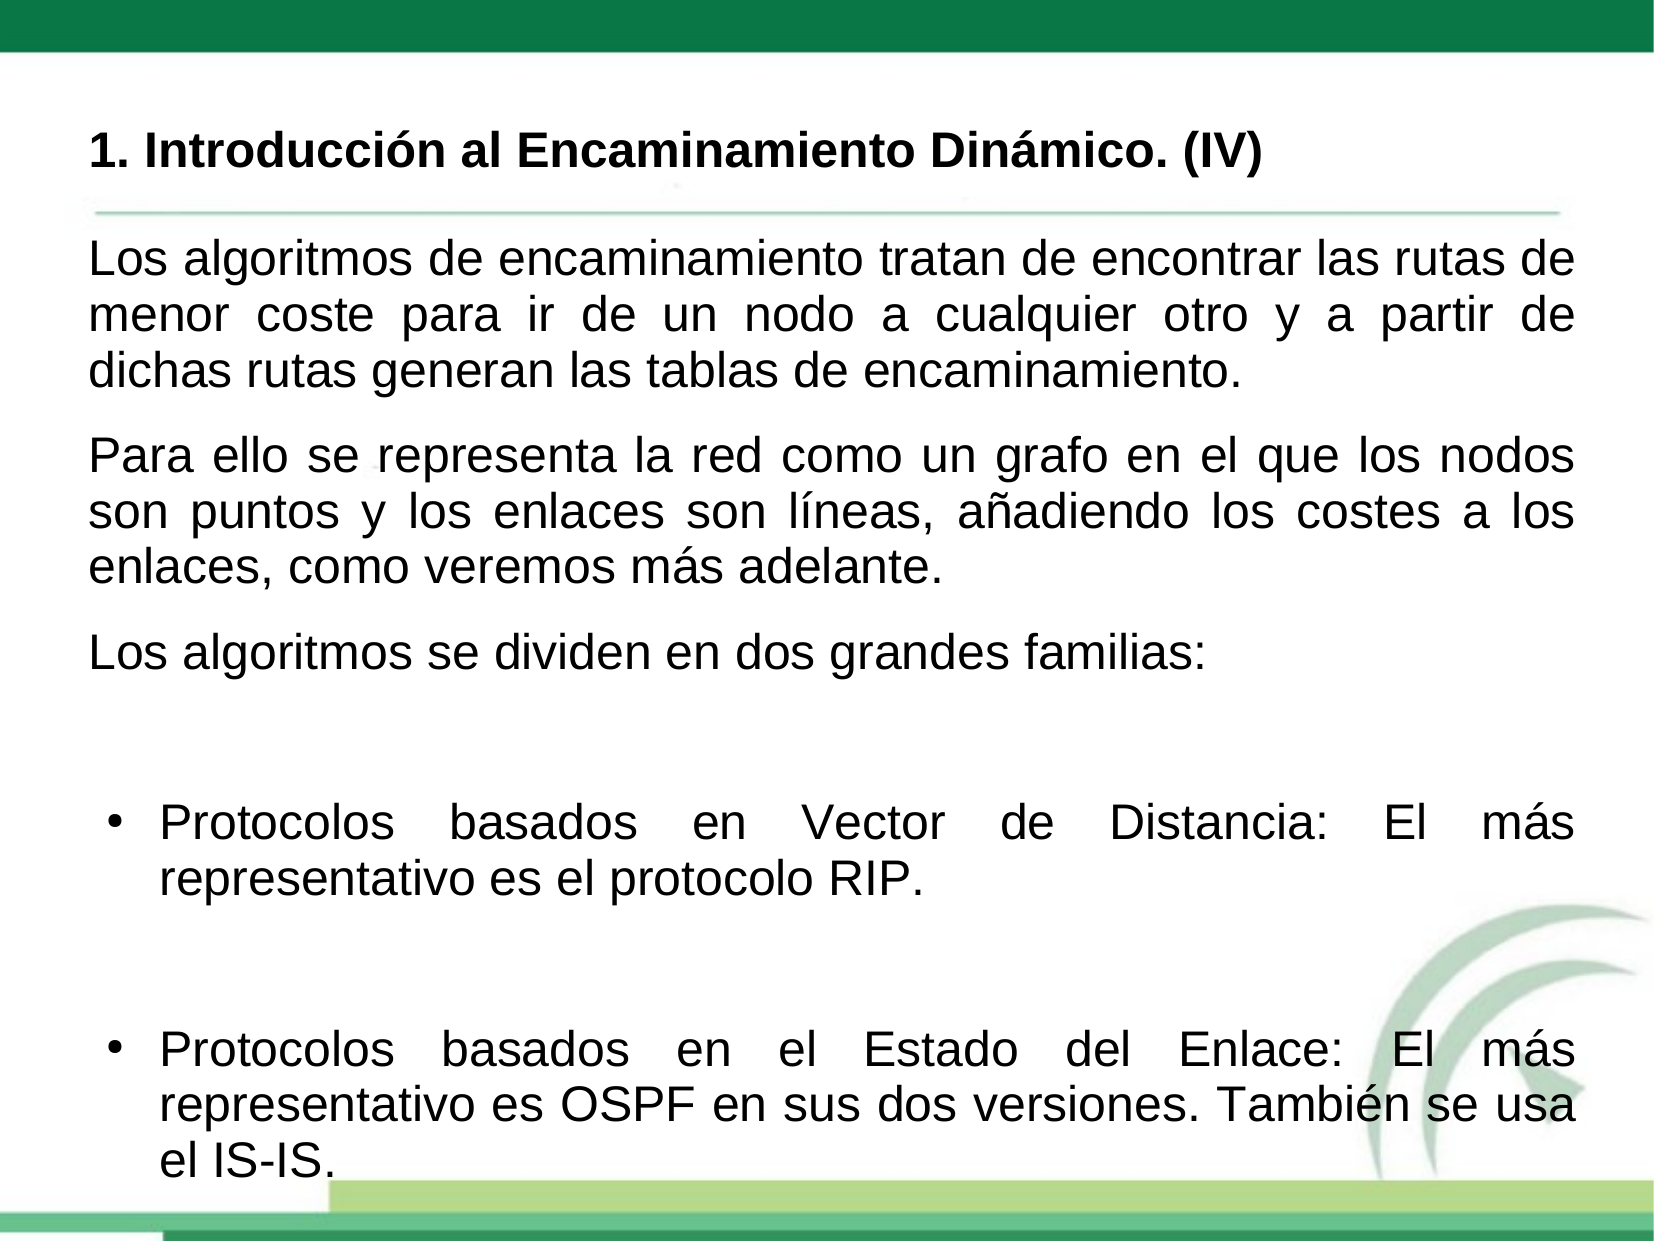

# 1. Introducción al Encaminamiento Dinámico. (IV)
Los algoritmos de encaminamiento tratan de encontrar las rutas de menor coste para ir de un nodo a cualquier otro y a partir de dichas rutas generan las tablas de encaminamiento.
Para ello se representa la red como un grafo en el que los nodos son puntos y los enlaces son líneas, añadiendo los costes a los enlaces, como veremos más adelante.
Los algoritmos se dividen en dos grandes familias:
Protocolos basados en Vector de Distancia: El más representativo es el protocolo RIP.
Protocolos basados en el Estado del Enlace: El más representativo es OSPF en sus dos versiones. También se usa el IS-IS.